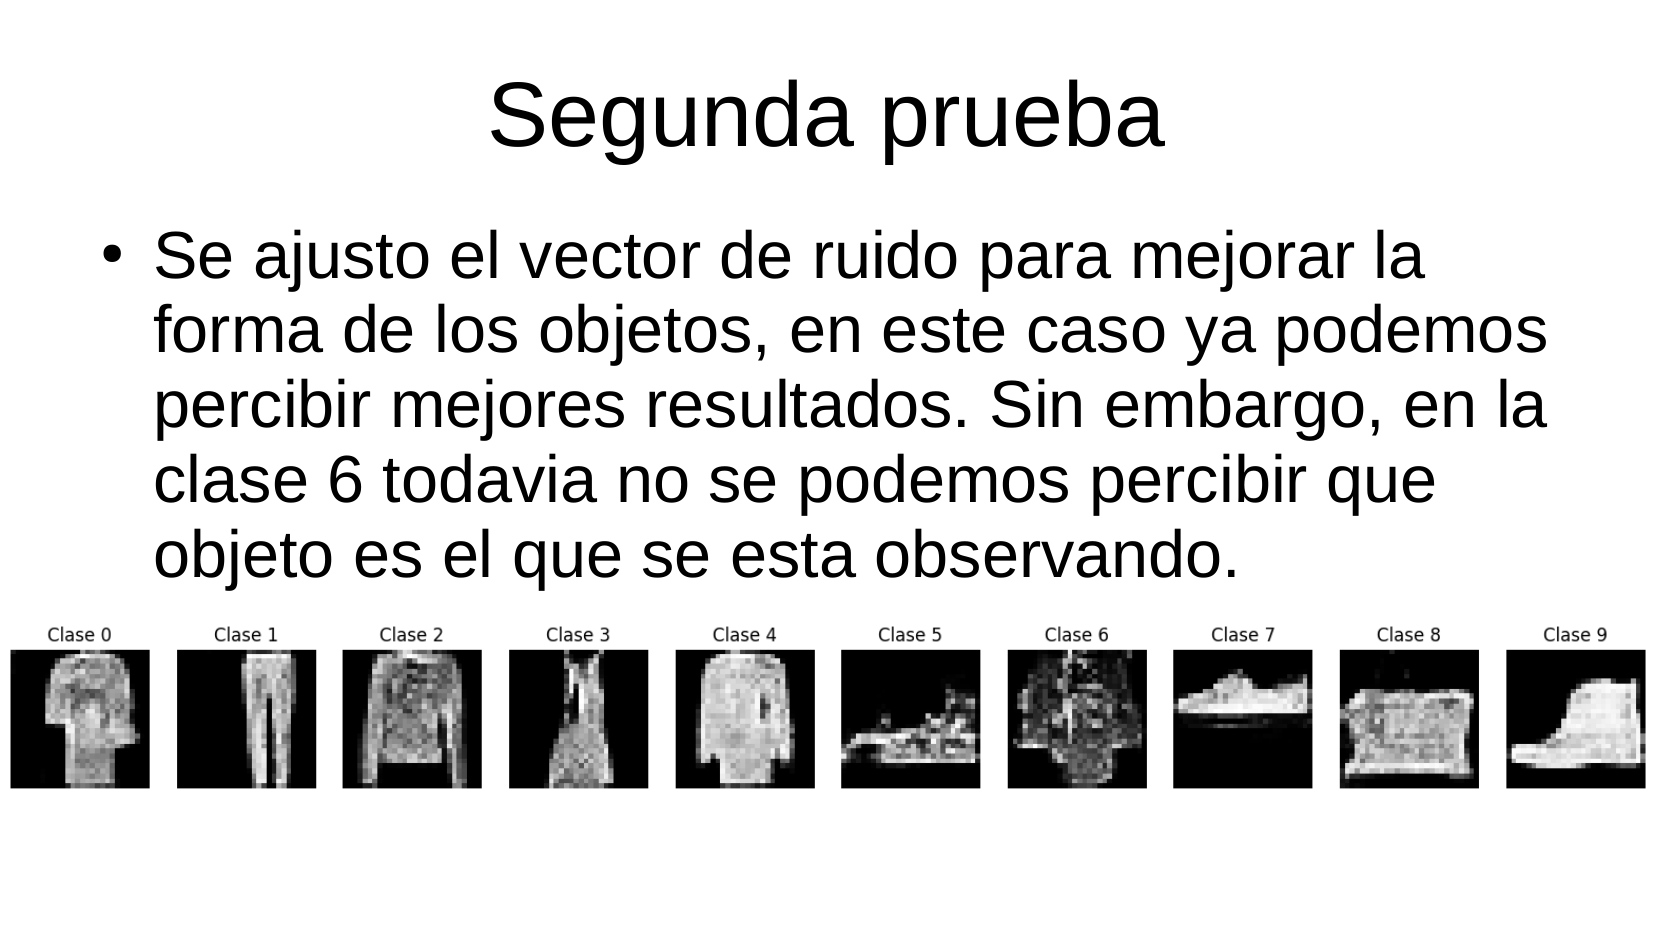

# Segunda prueba
Se ajusto el vector de ruido para mejorar la forma de los objetos, en este caso ya podemos percibir mejores resultados. Sin embargo, en la clase 6 todavia no se podemos percibir que objeto es el que se esta observando.